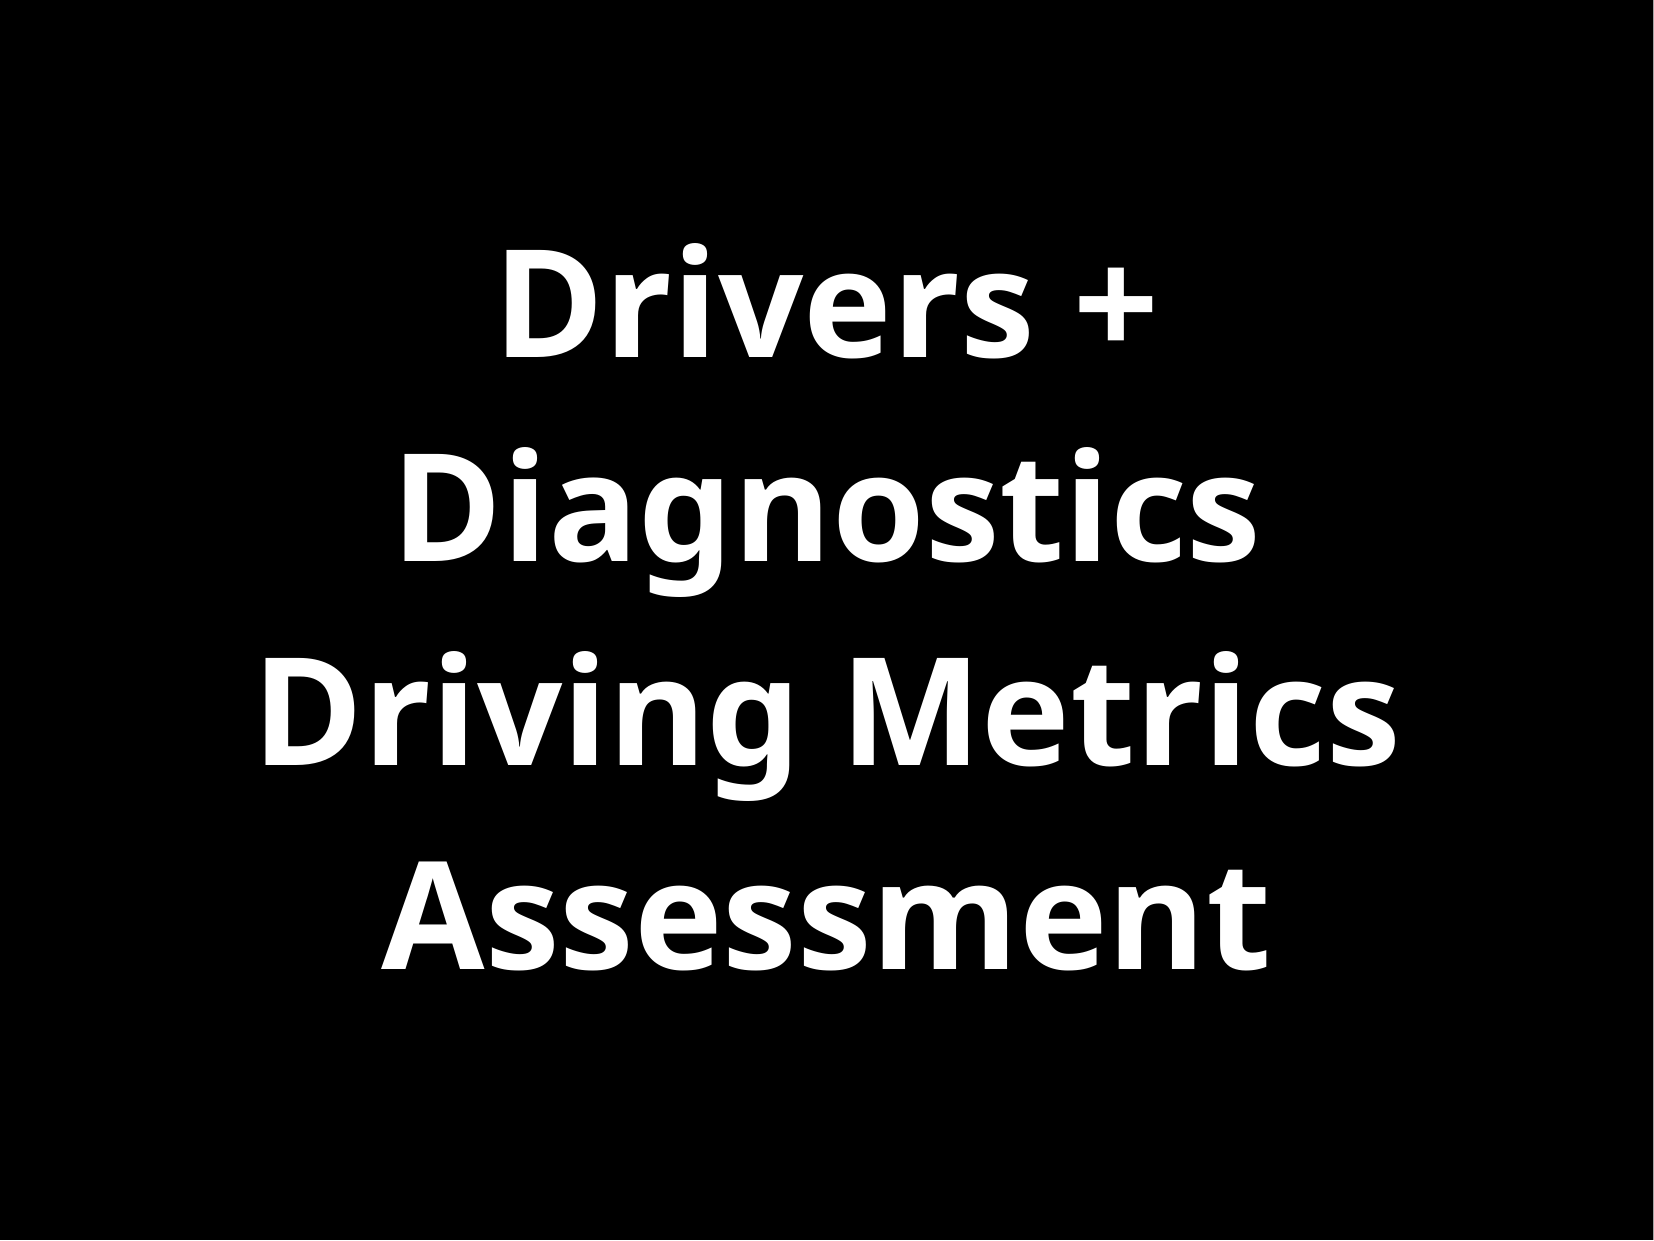

# Drivers + Diagnostics Driving Metrics Assessment